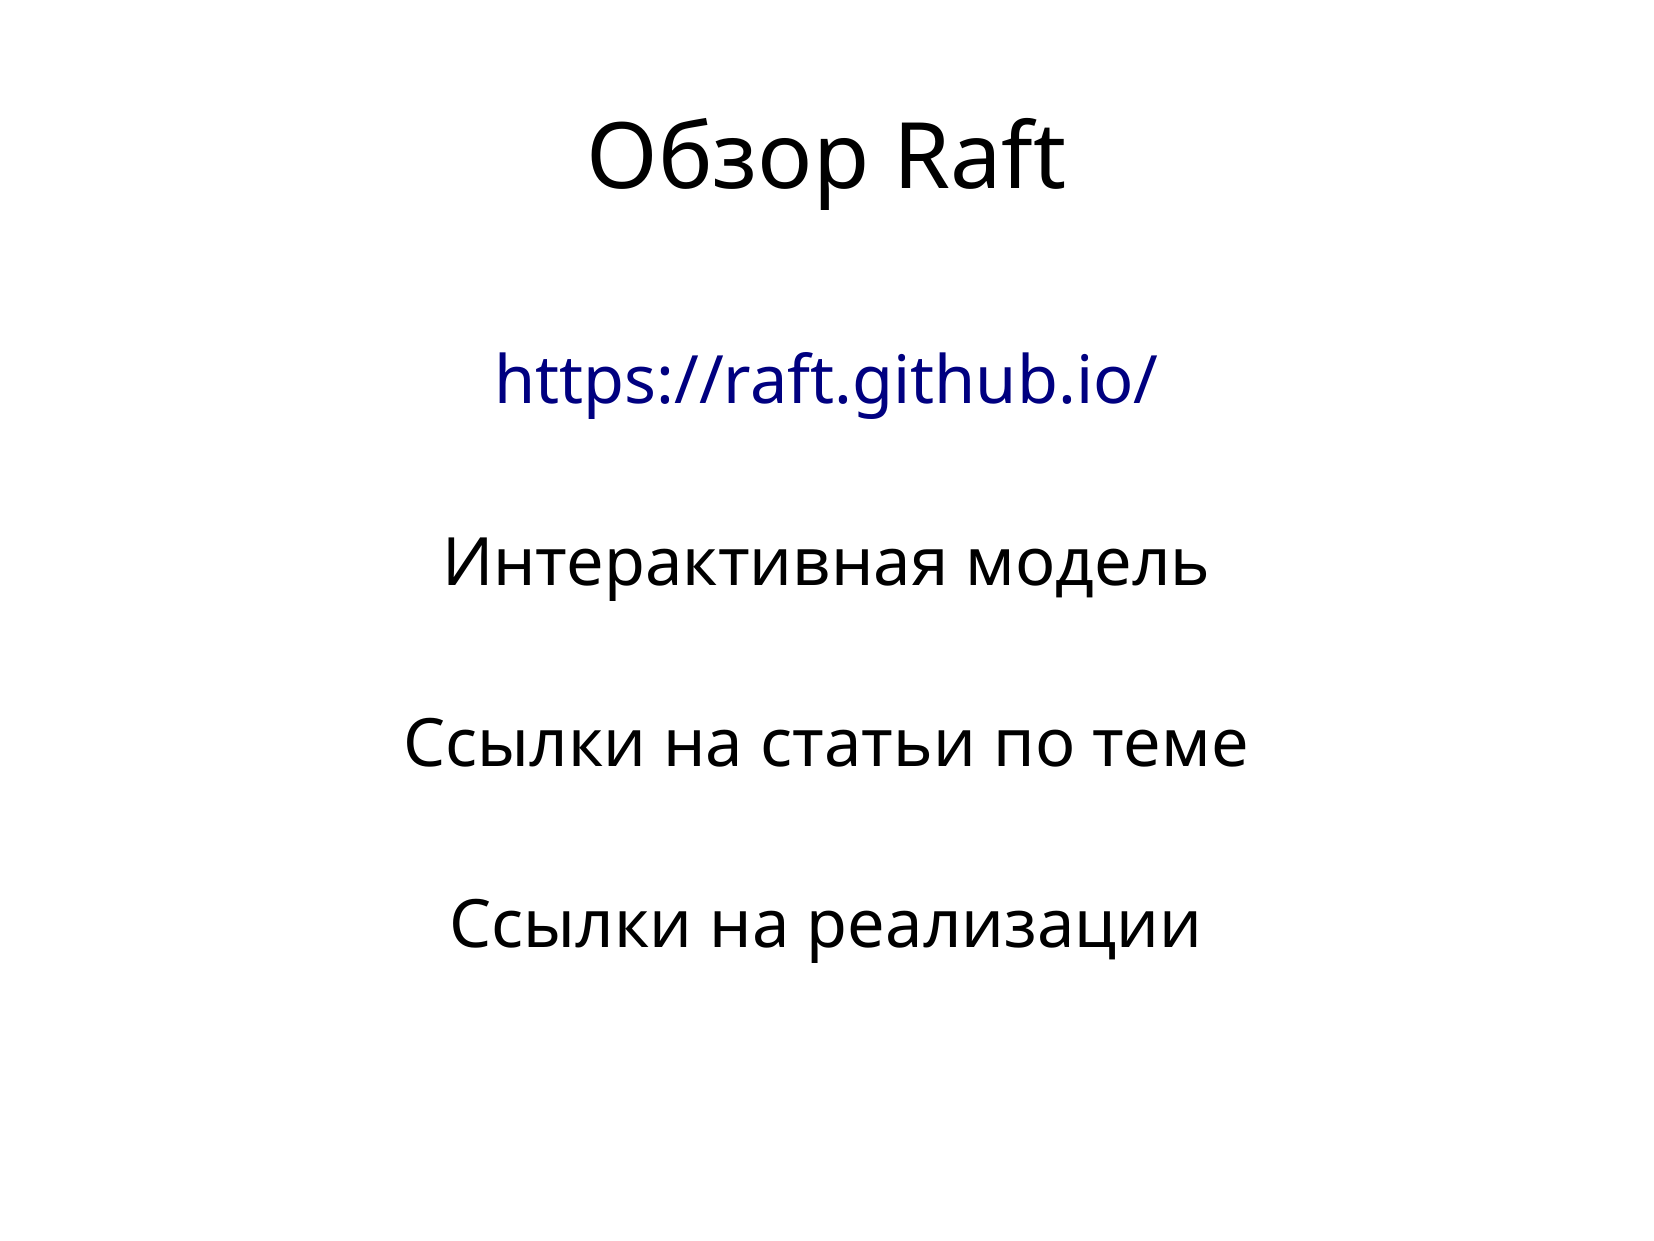

# Обзор Raft
https://raft.github.io/
Интерактивная модель
Ссылки на статьи по теме
Ссылки на реализации